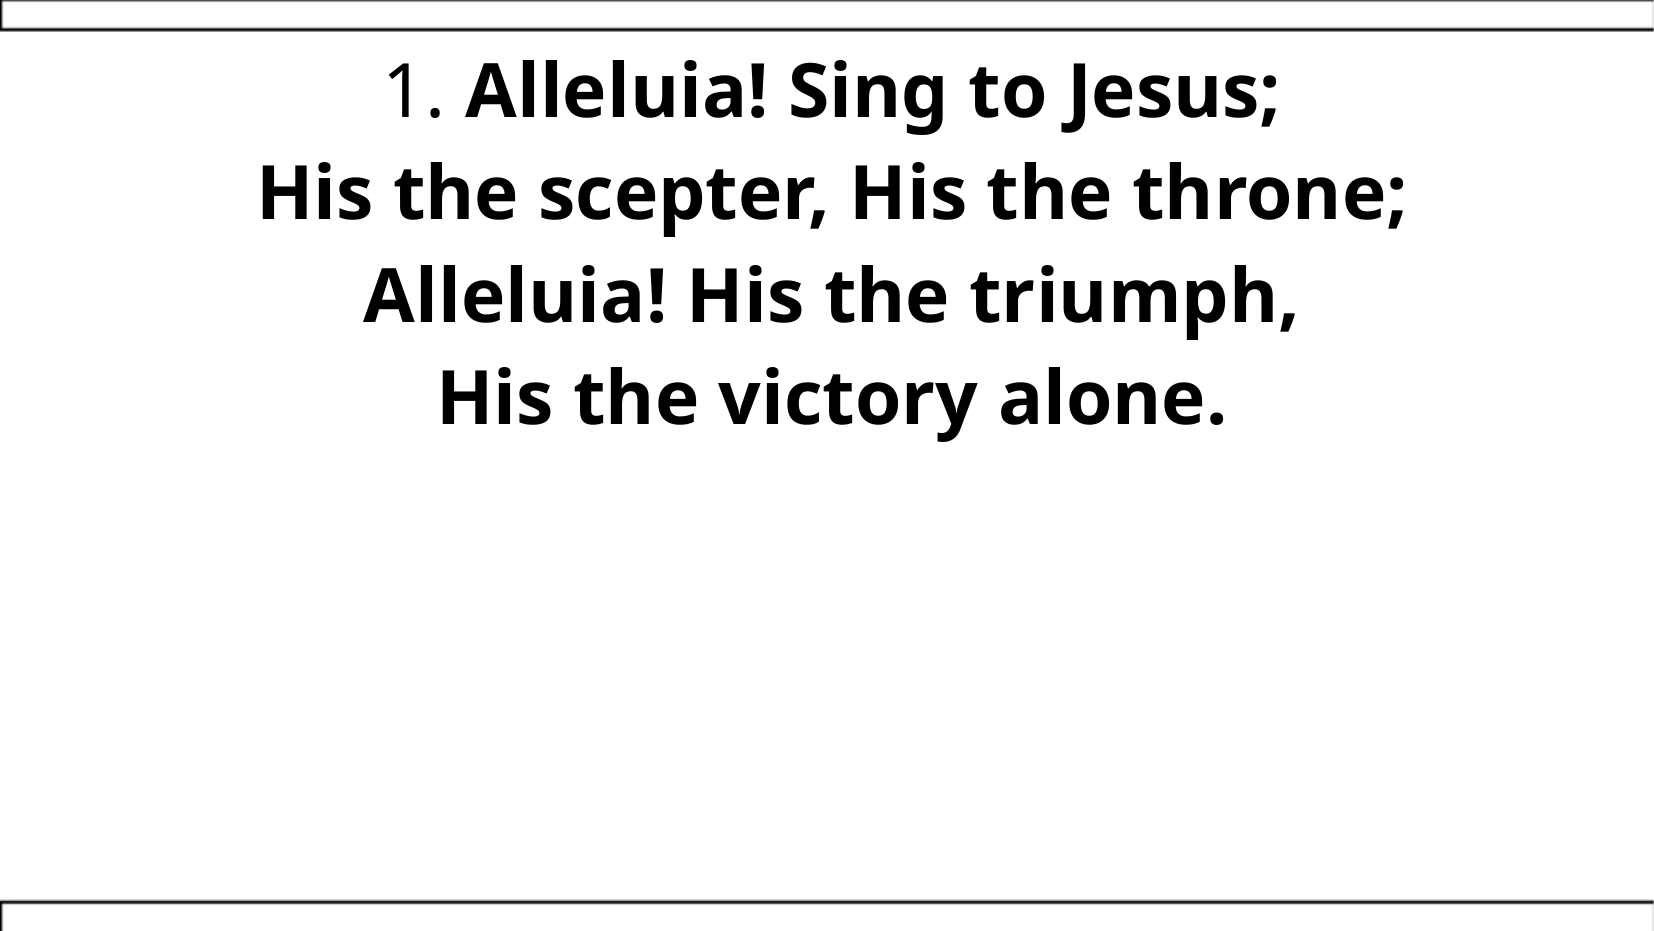

1. Alleluia! Sing to Jesus;
His the scepter, His the throne;
Alleluia! His the triumph,
His the victory alone.